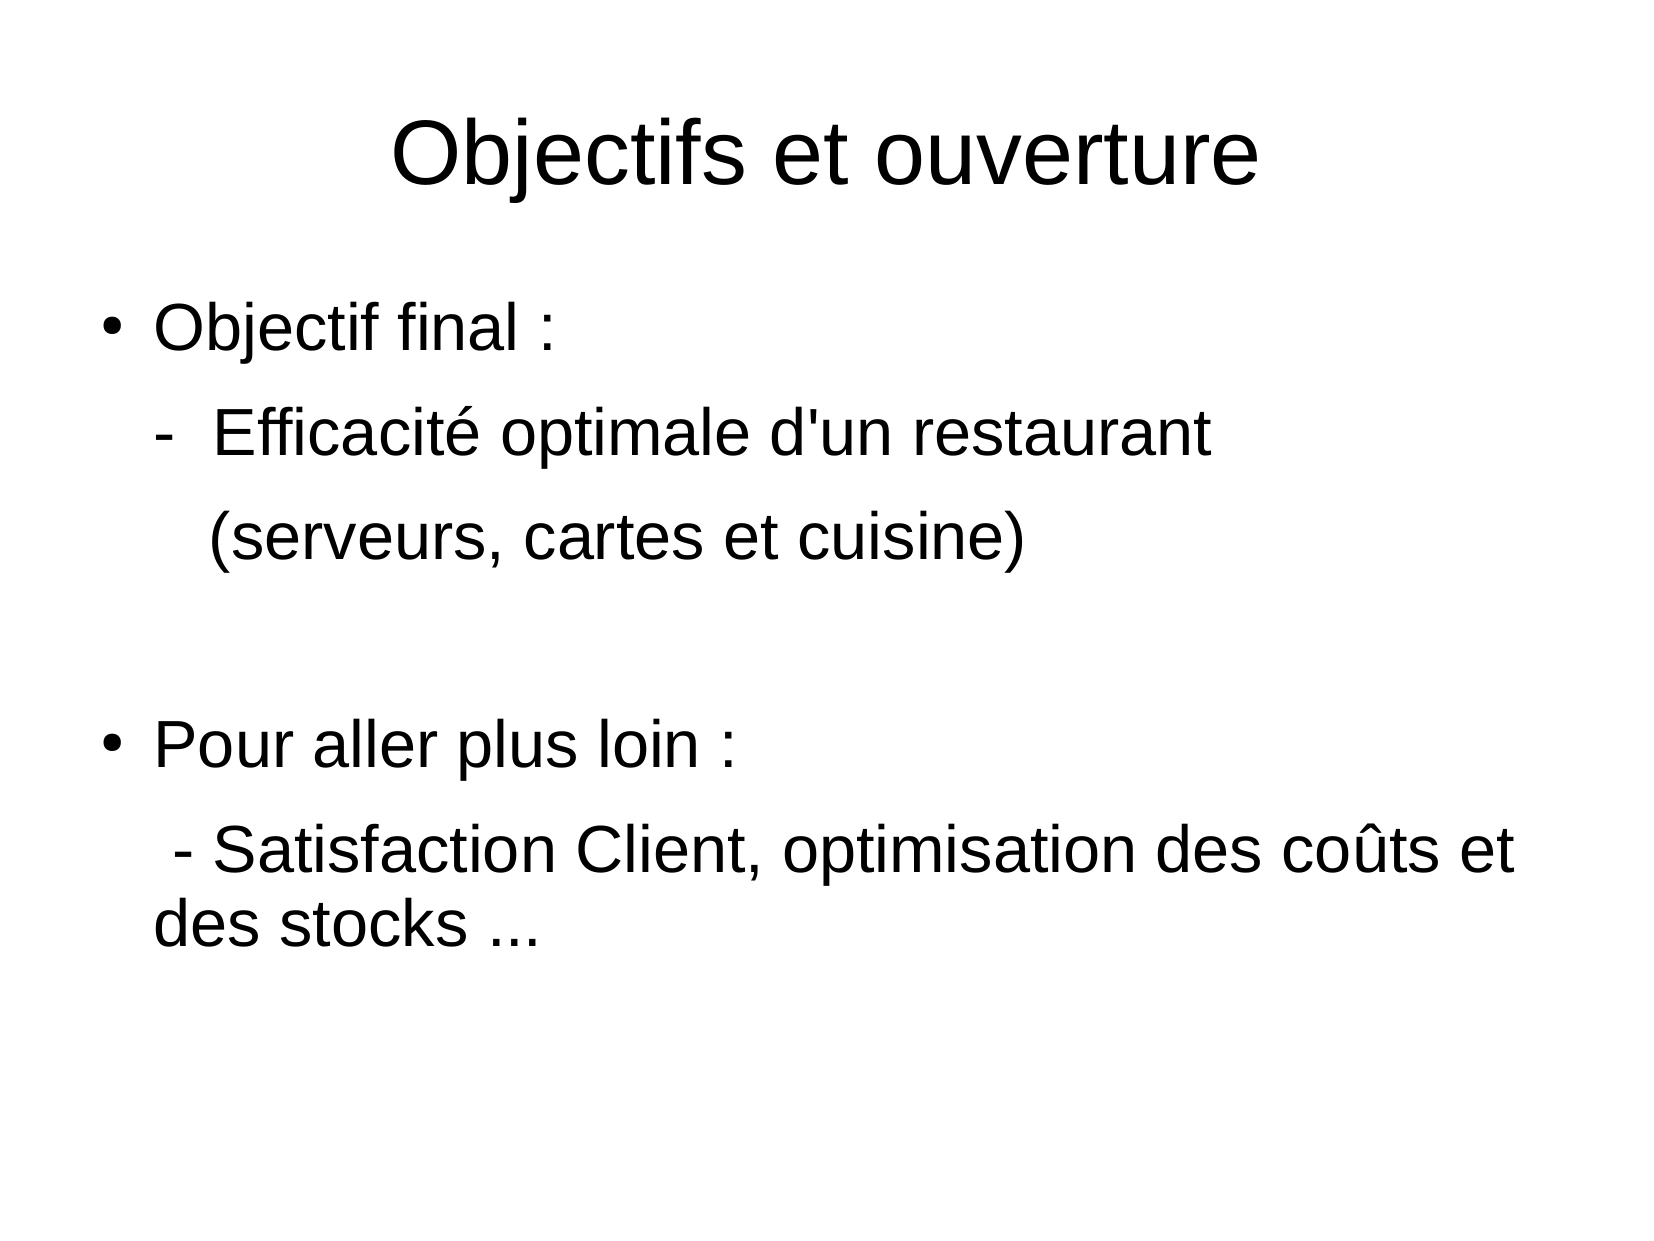

# Objectifs et ouverture
Objectif final :
- Efficacité optimale d'un restaurant
 (serveurs, cartes et cuisine)
Pour aller plus loin :
 - Satisfaction Client, optimisation des coûts et des stocks ...